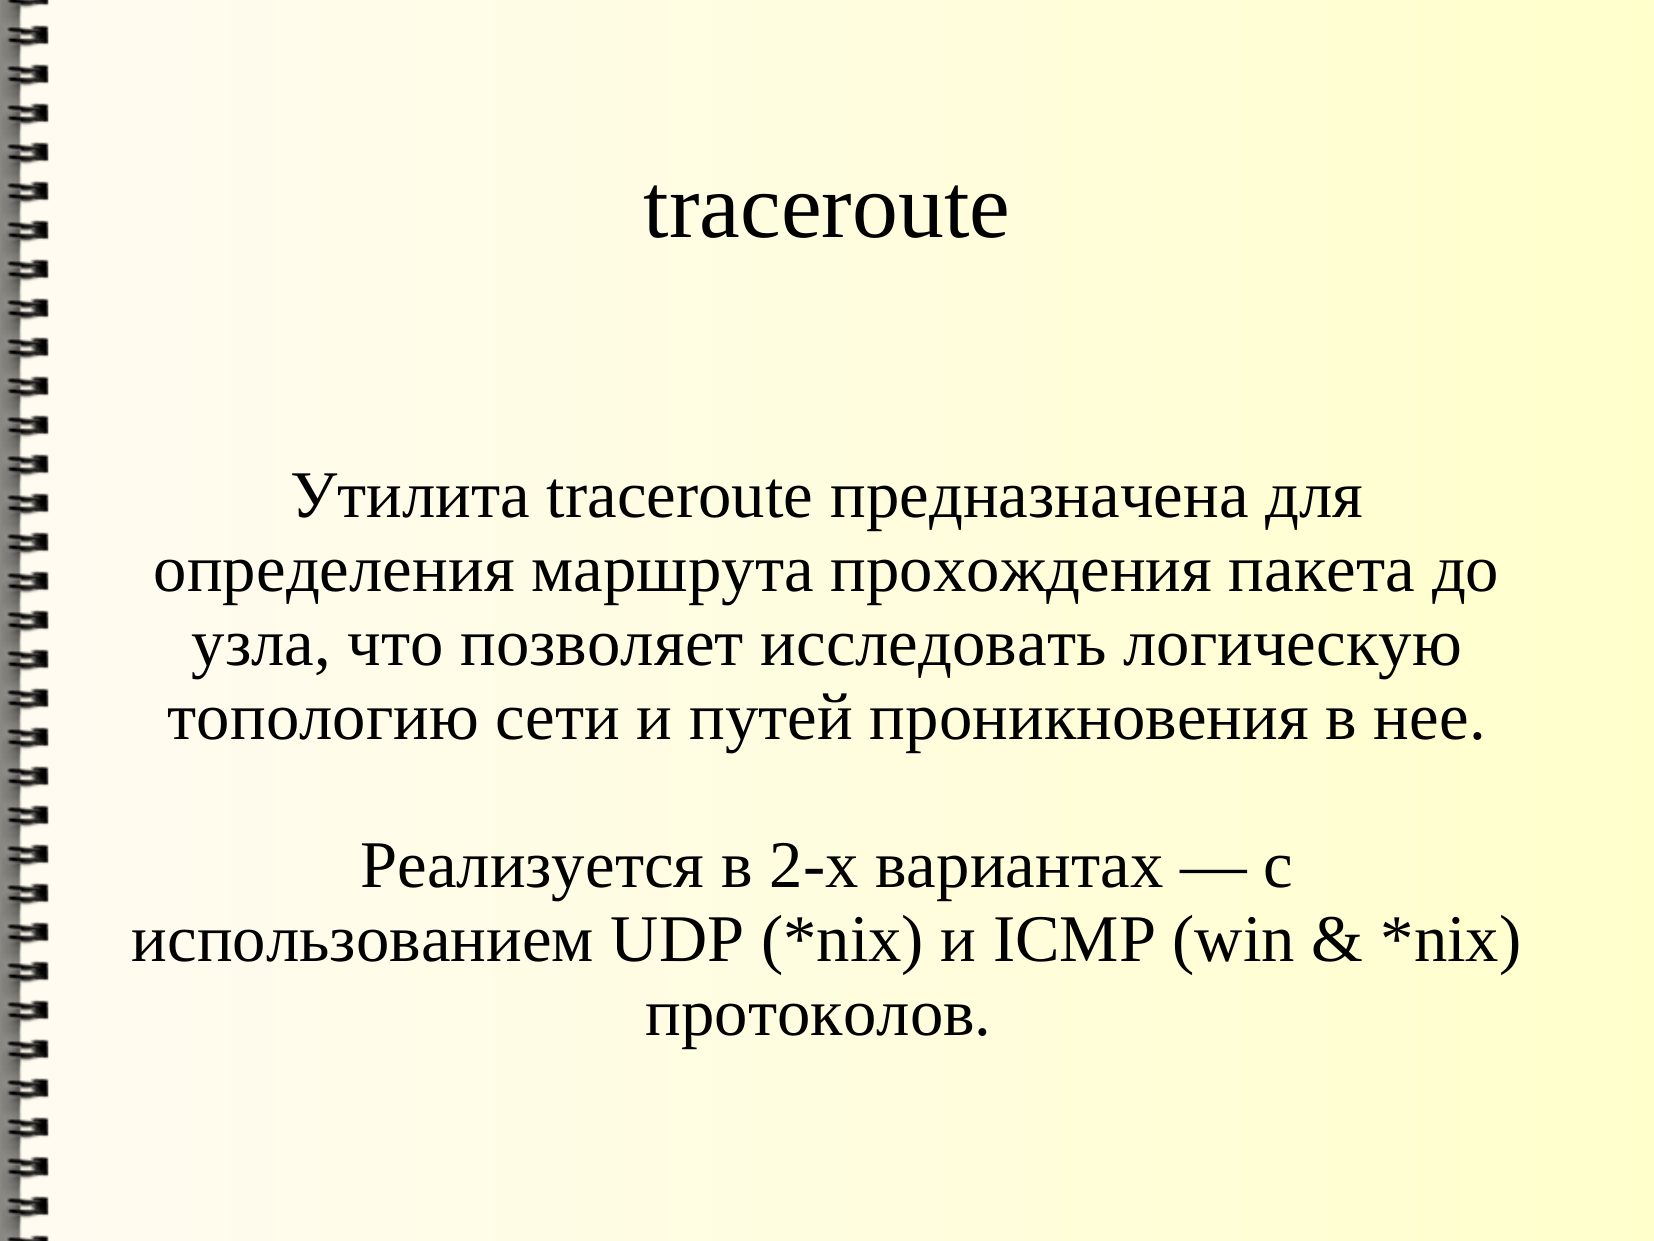

# traceroute
Утилита traceroute предназначена для определения маршрута прохождения пакета до узла, что позволяет исследовать логическую топологию сети и путей проникновения в нее.
Реализуется в 2-х вариантах ― с использованием UDP (*nix) и ICMP (win & *nix) протоколов.